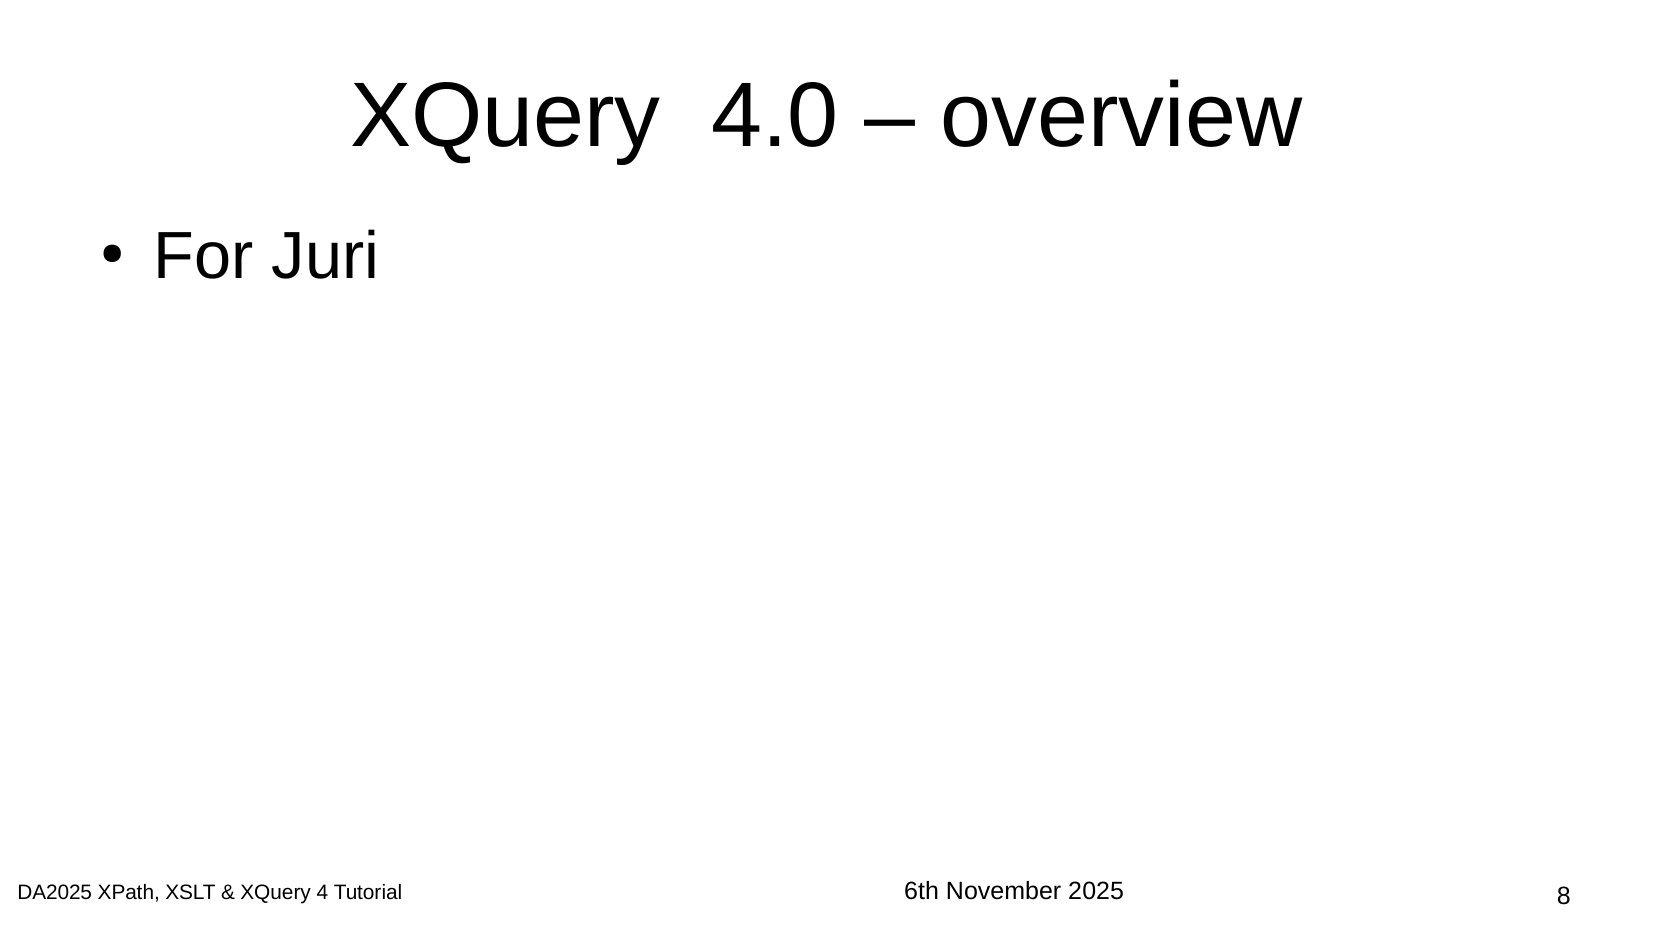

# XQuery 4.0 – overview
For Juri
6th November 2025
DA2025 XPath, XSLT & XQuery 4 Tutorial
8